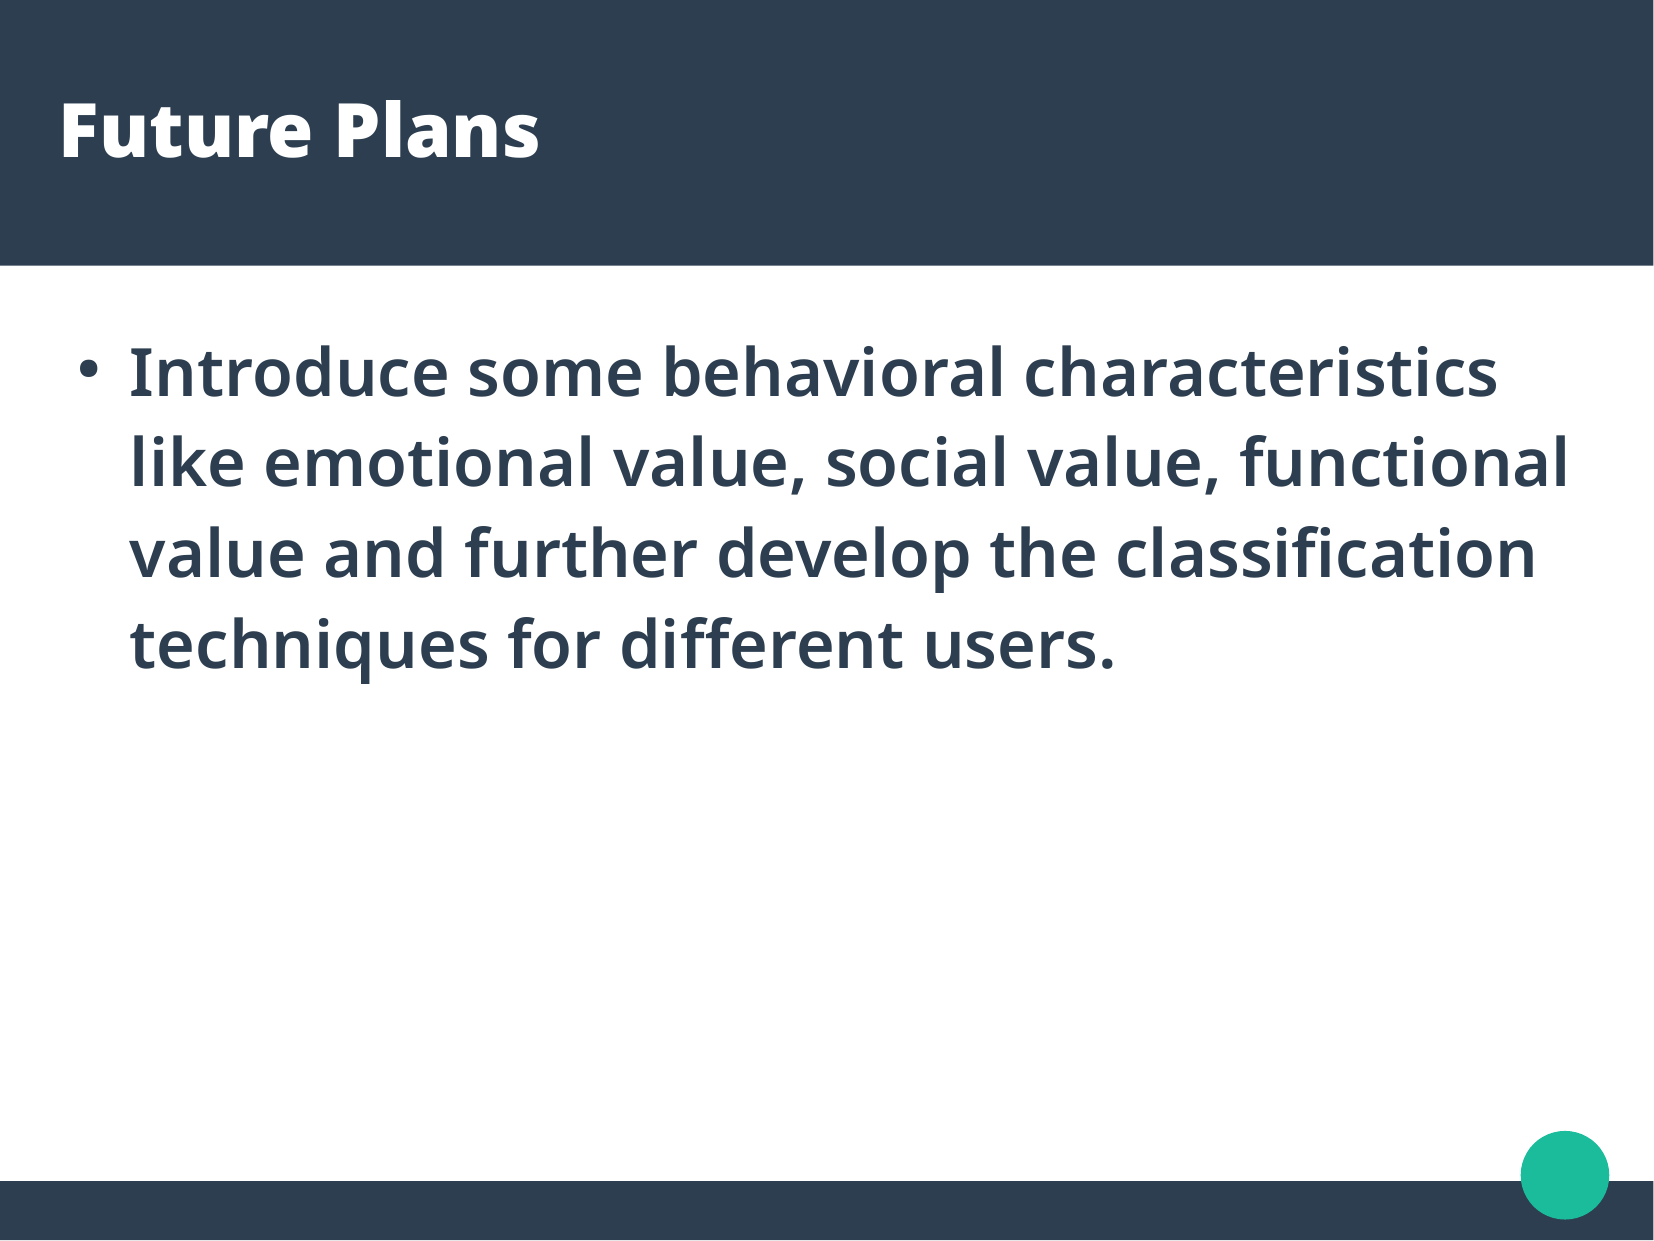

# Future Plans
Introduce some behavioral characteristics like emotional value, social value, functional value and further develop the classification techniques for different users.